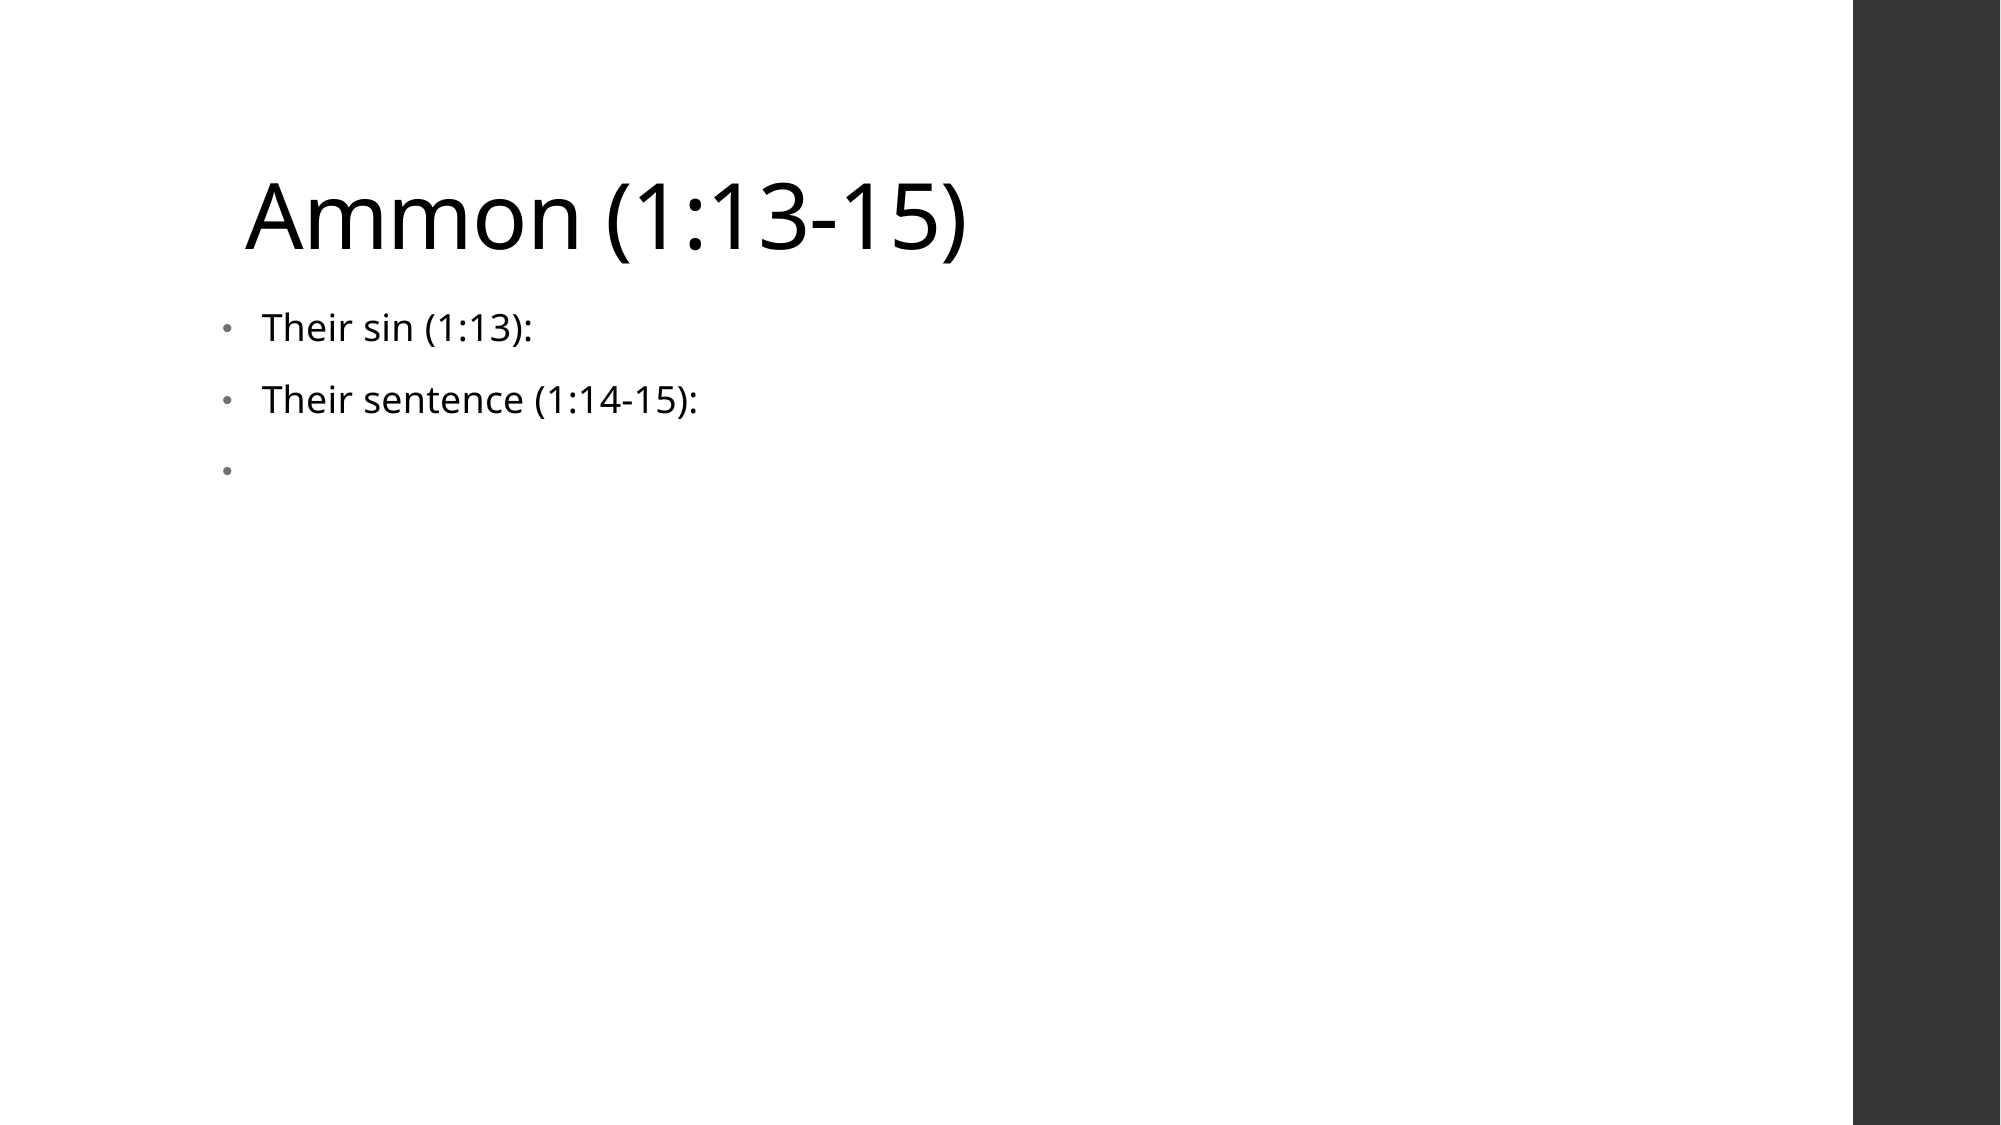

# Ammon (1:13-15)
 Their sin (1:13):
 Their sentence (1:14-15):